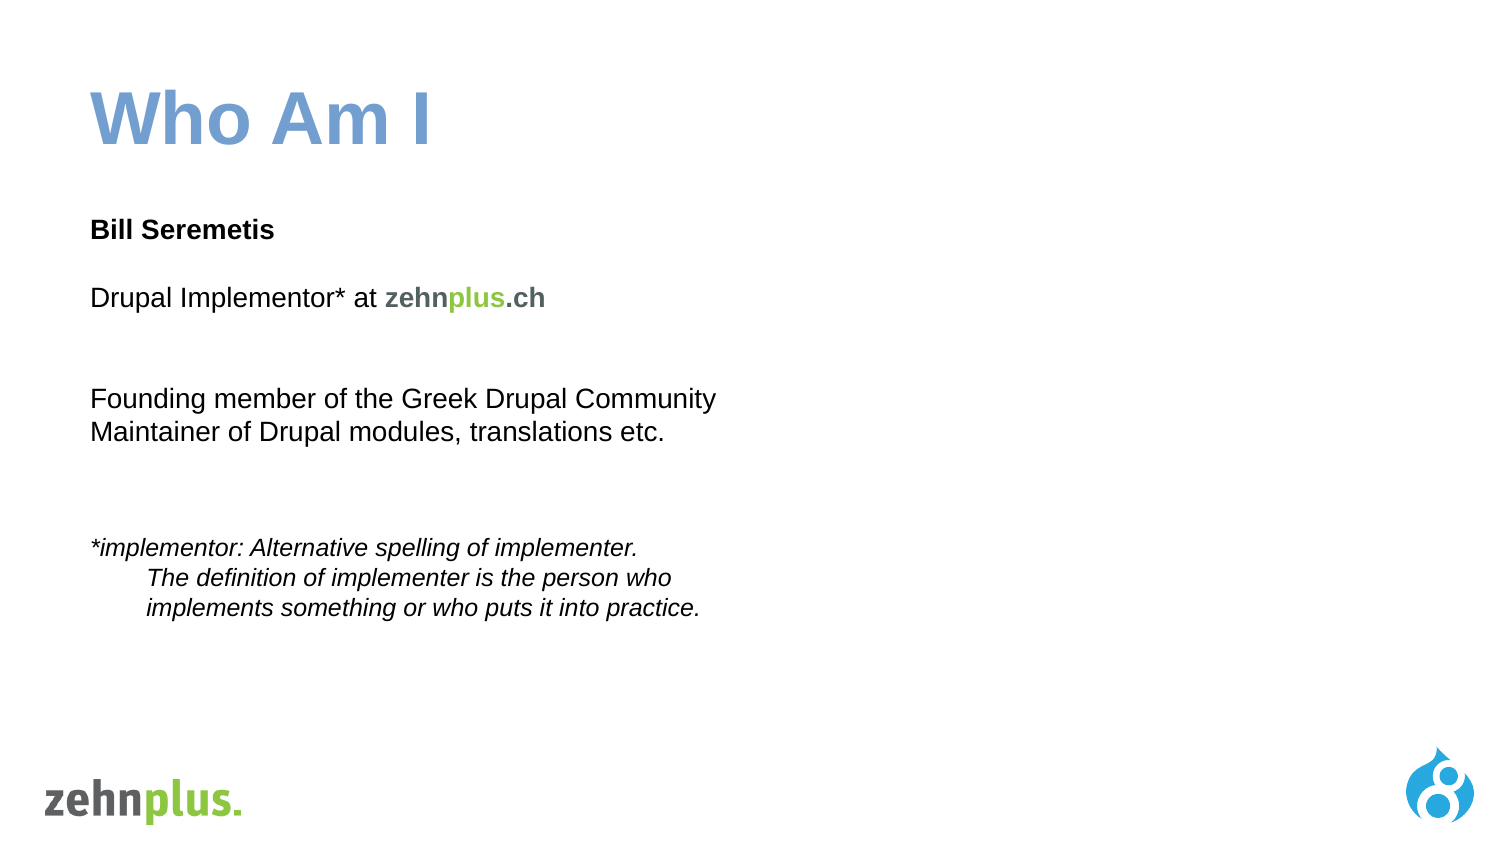

# Who Am I
Bill Seremetis
Drupal Implementor* at zehnplus.ch
Founding member of the Greek Drupal Community
Maintainer of Drupal modules, translations etc.
*implementor: Alternative spelling of implementer.
The definition of implementer is the person who implements something or who puts it into practice.